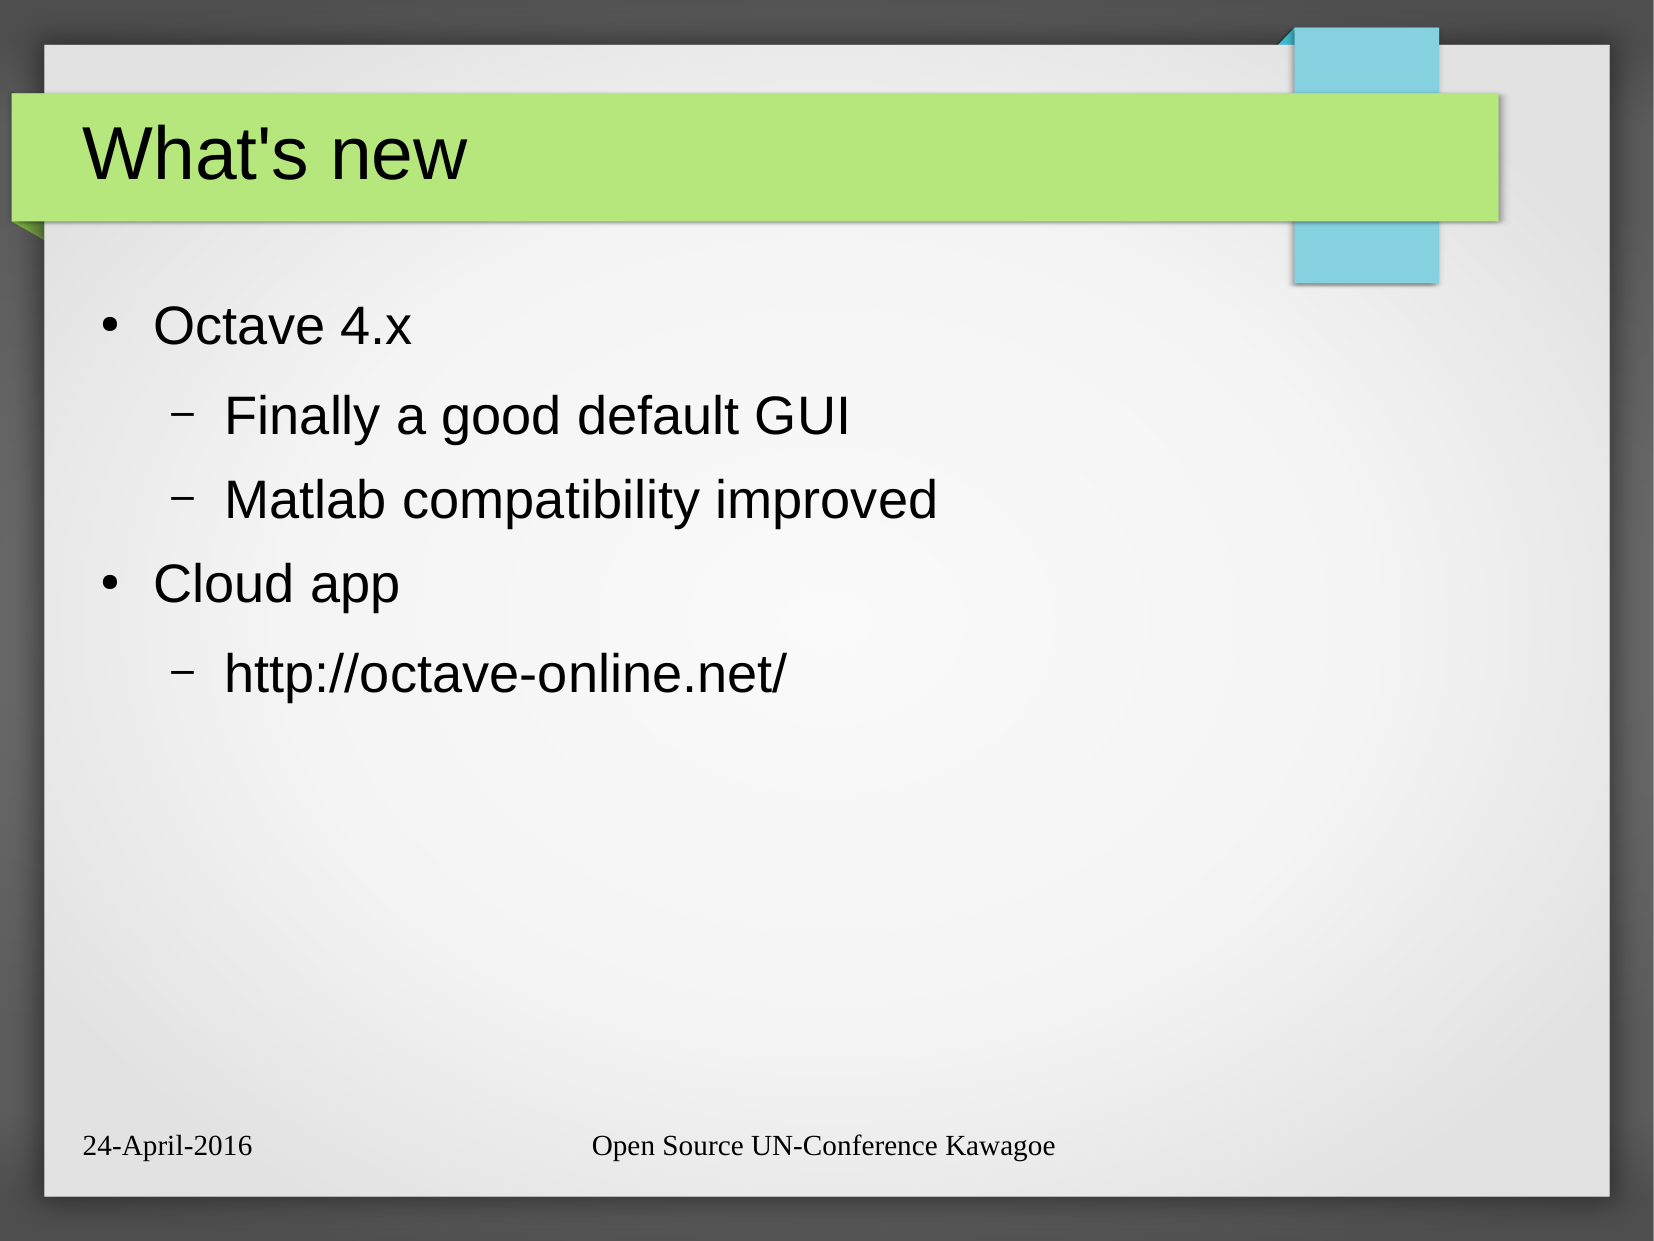

# What's new
Octave 4.x
Finally a good default GUI
Matlab compatibility improved
Cloud app
http://octave-online.net/